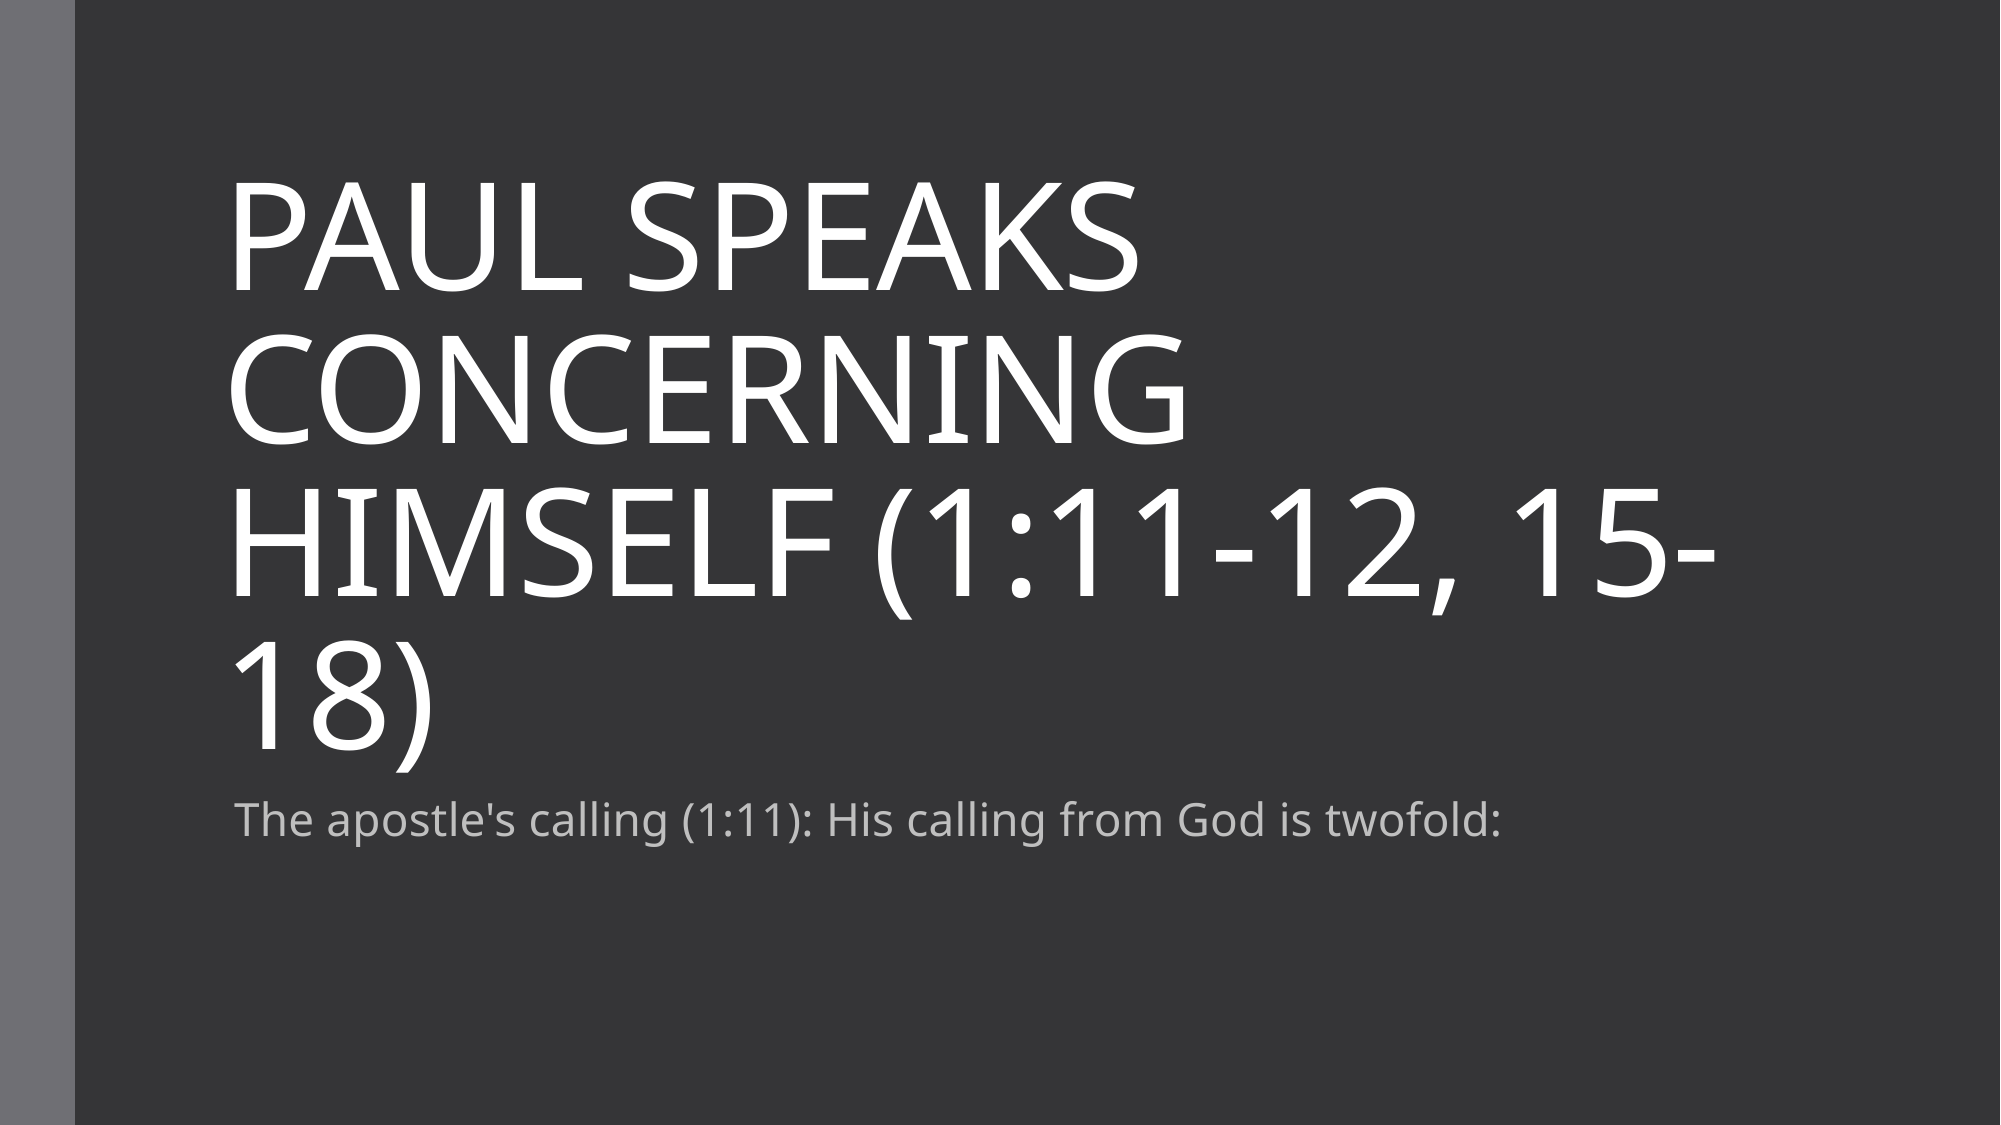

# PAUL SPEAKS CONCERNING HIMSELF (1:11-12, 15-18)
 The apostle's calling (1:11): His calling from God is twofold: